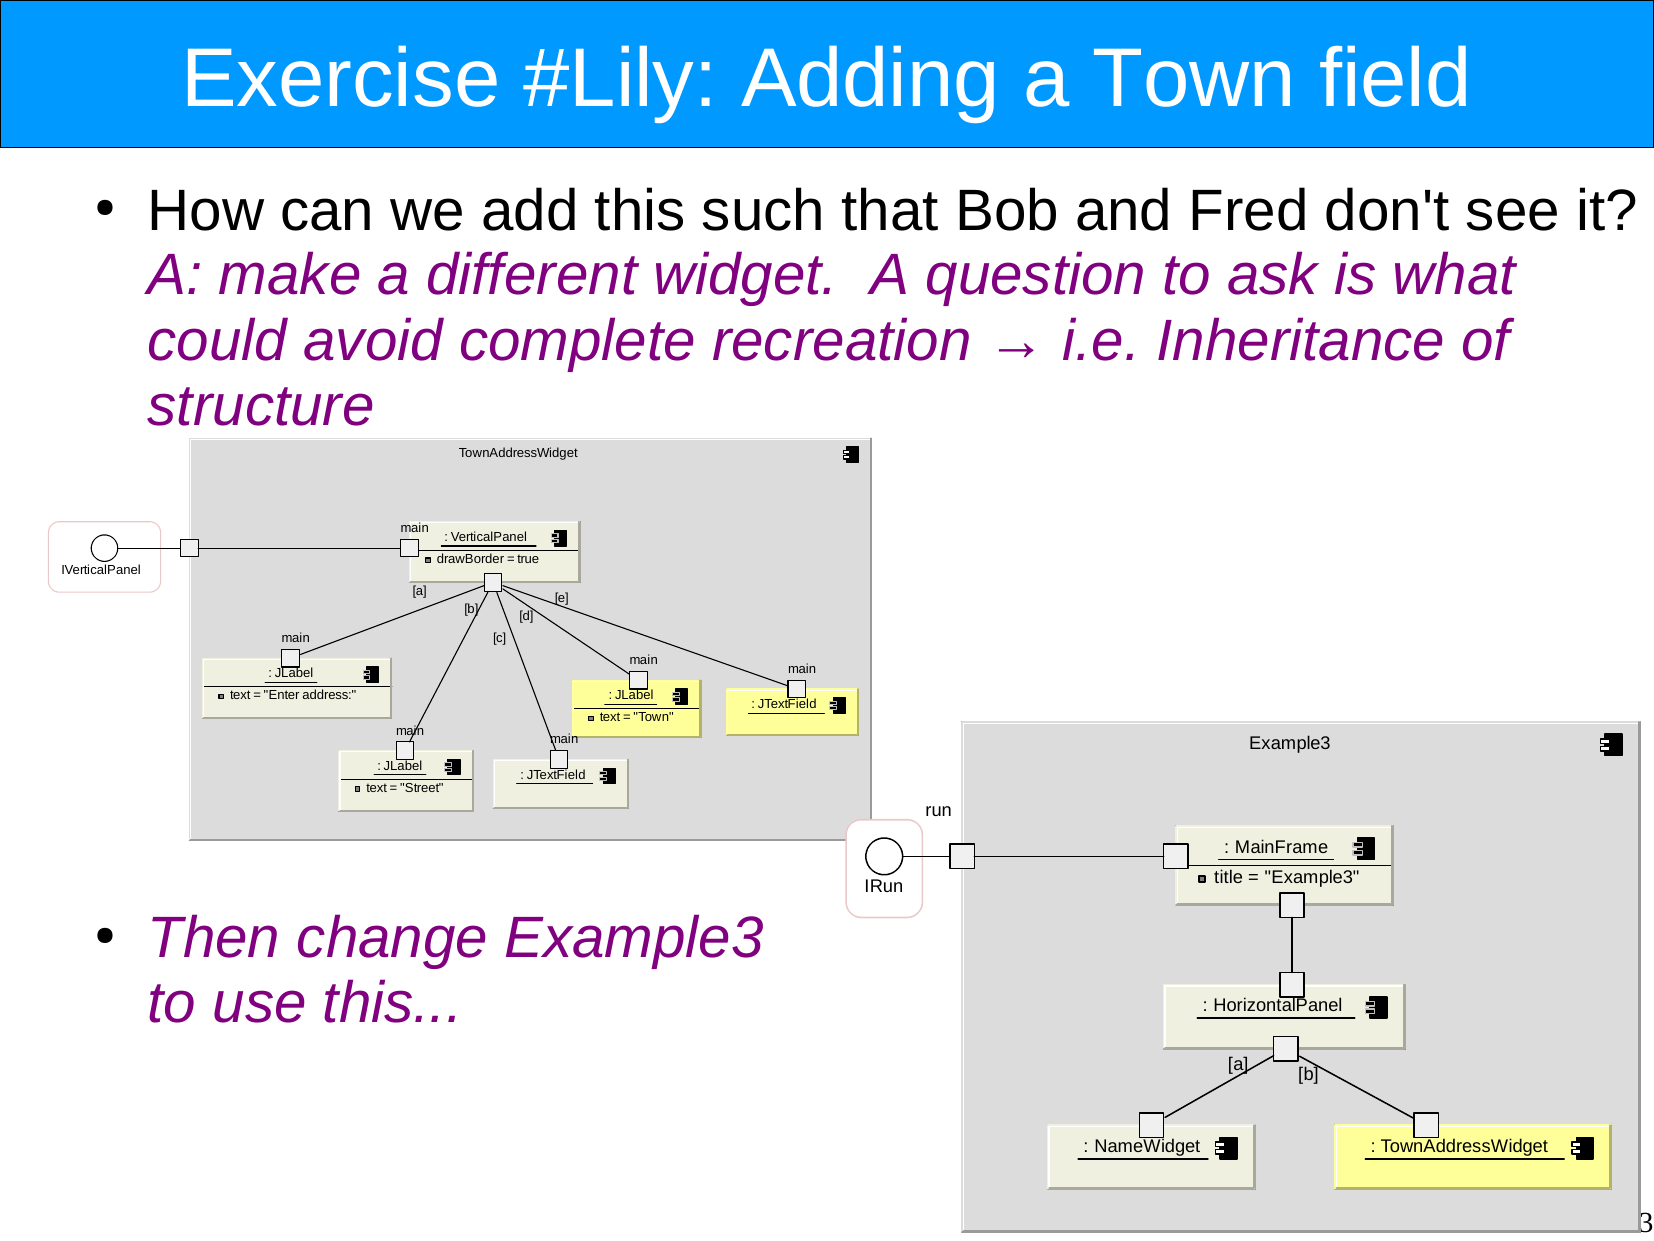

# Exercise #Lily: Adding a Town field
How can we add this such that Bob and Fred don't see it?
A: make a different widget. A question to ask is what could avoid complete recreation → i.e. Inheritance of structure
Then change Example3
to use this...
3